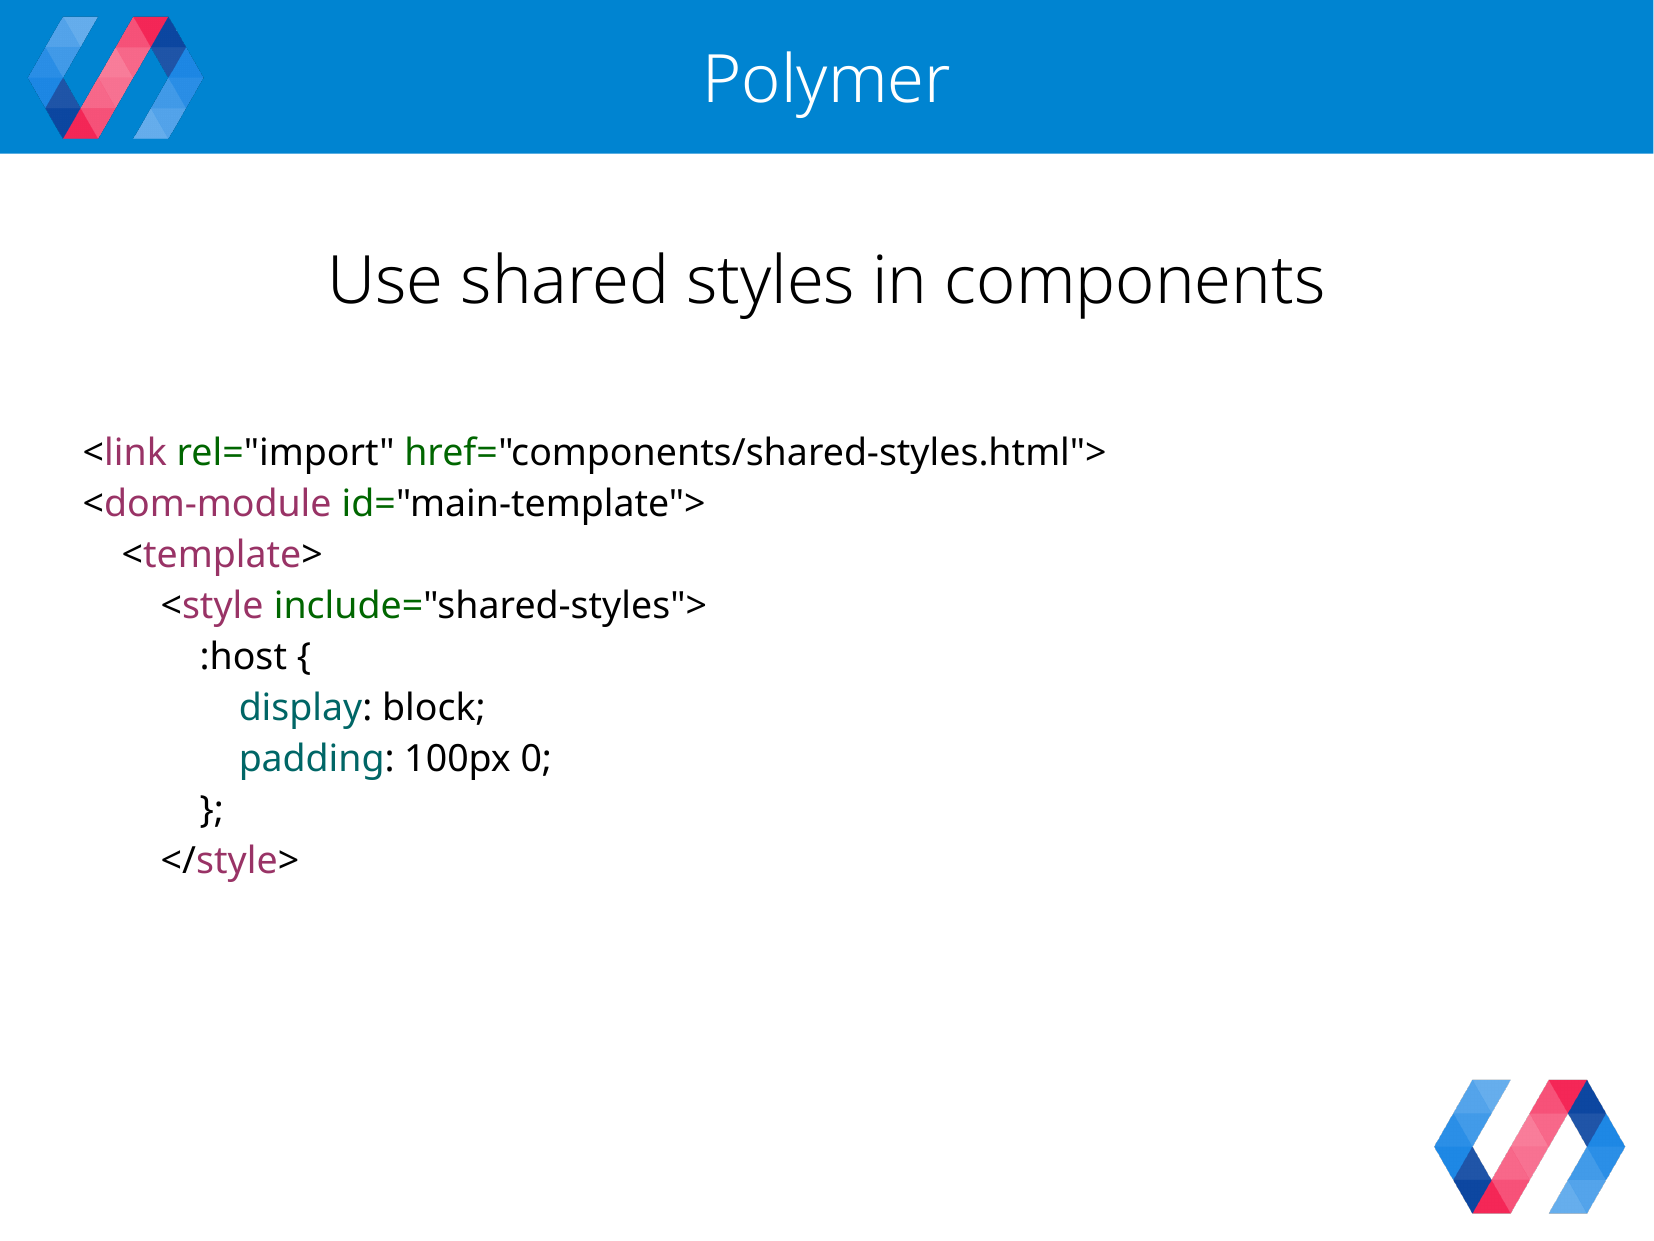

# Polymer
Use shared styles in components
<link rel="import" href="components/shared-styles.html">
<dom-module id="main-template">
 <template>
 <style include="shared-styles">
 :host {
 display: block;
 padding: 100px 0;
 };
 </style>